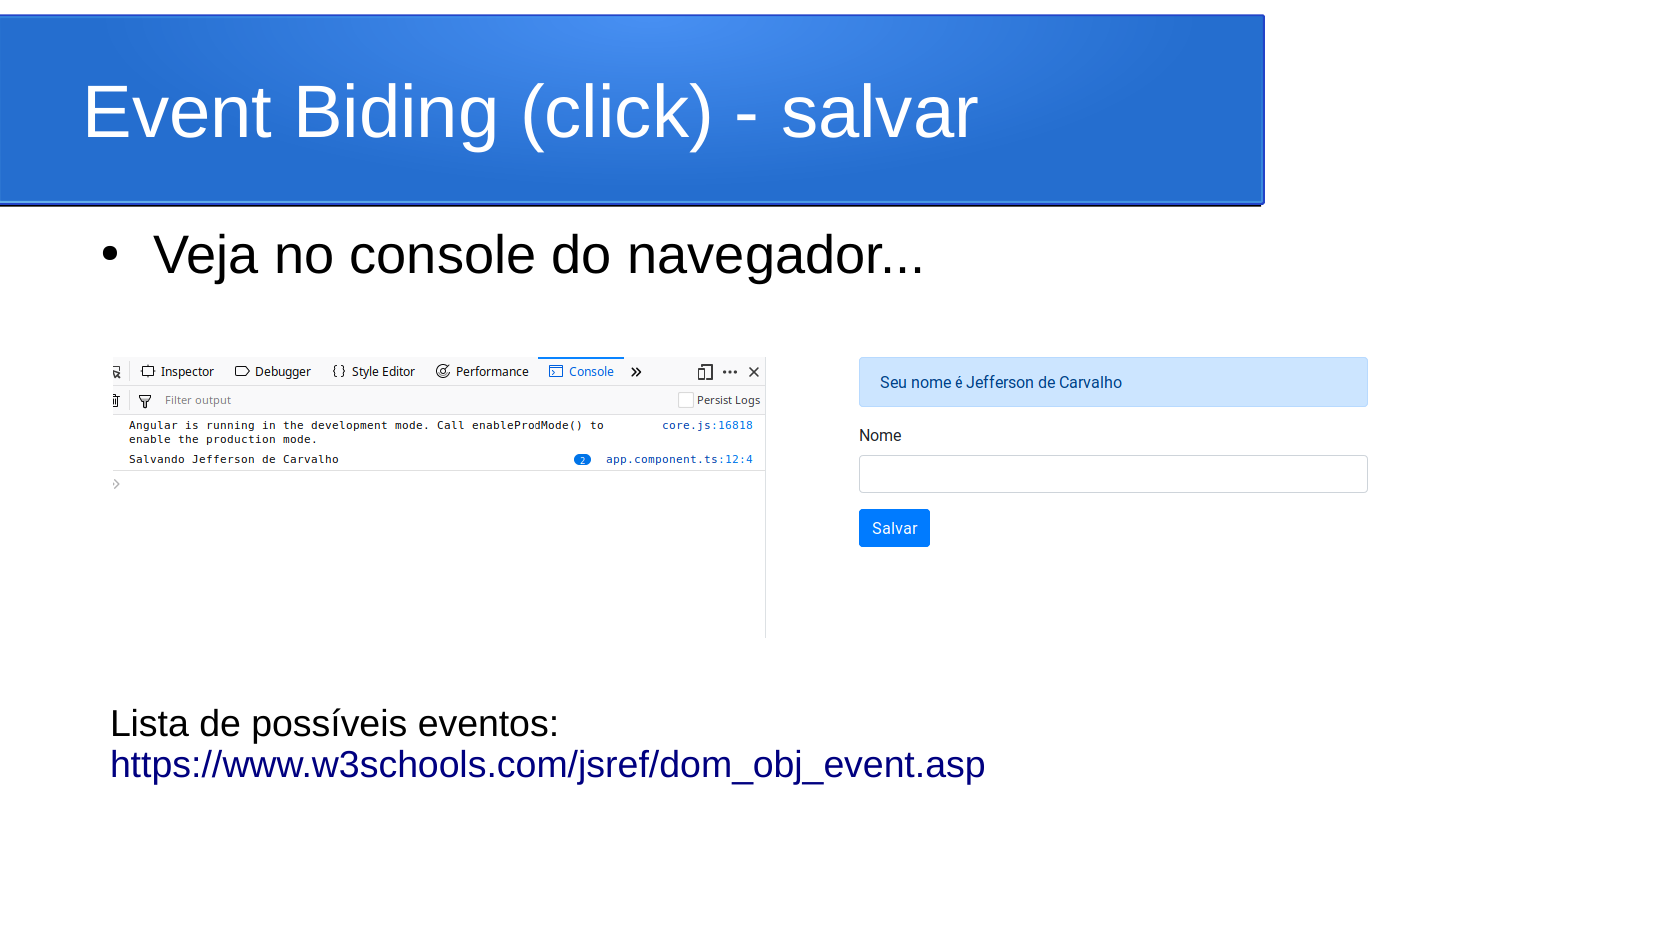

# Event Biding (click) - salvar
Veja no console do navegador...
Lista de possíveis eventos:
https://www.w3schools.com/jsref/dom_obj_event.asp